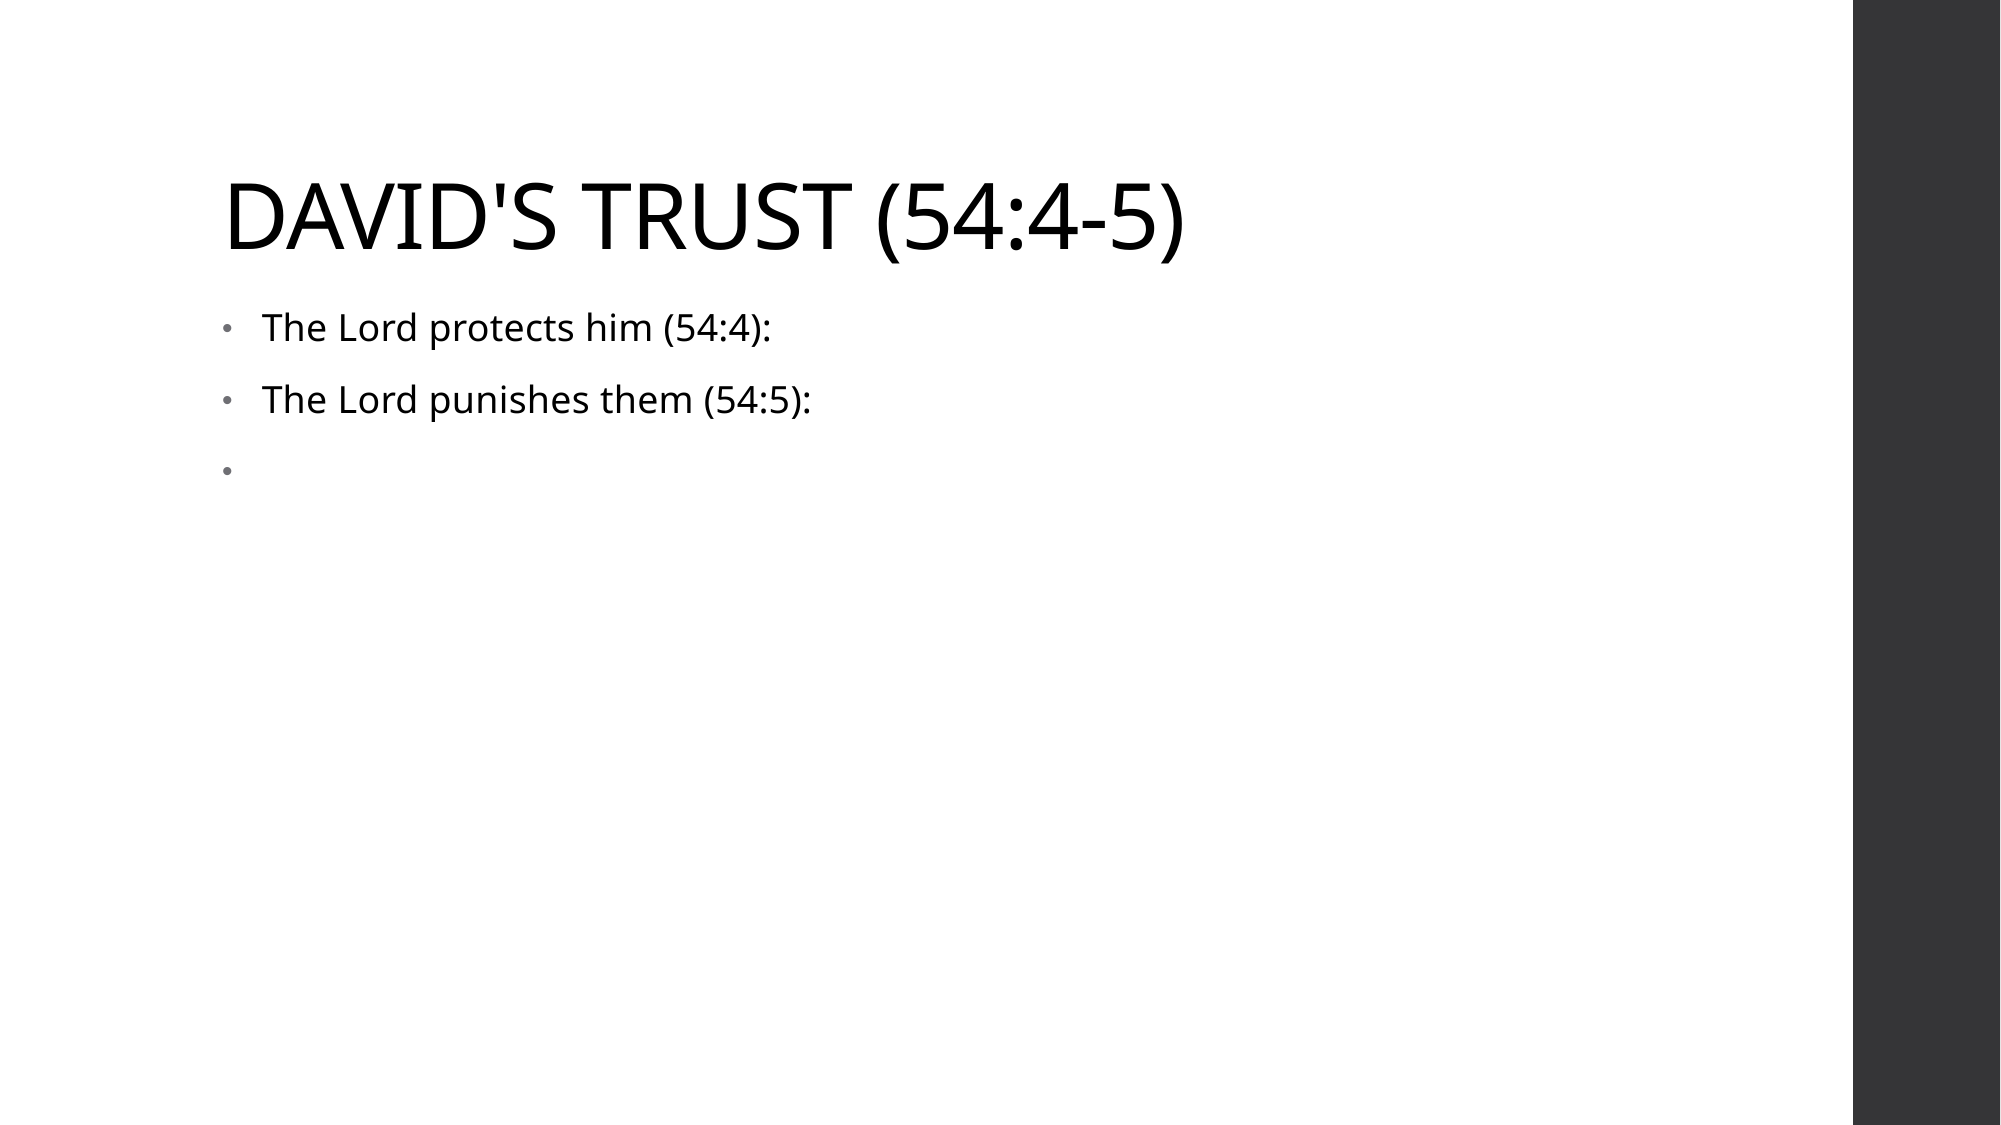

# DAVID'S TRUST (54:4-5)
 The Lord protects him (54:4):
 The Lord punishes them (54:5):